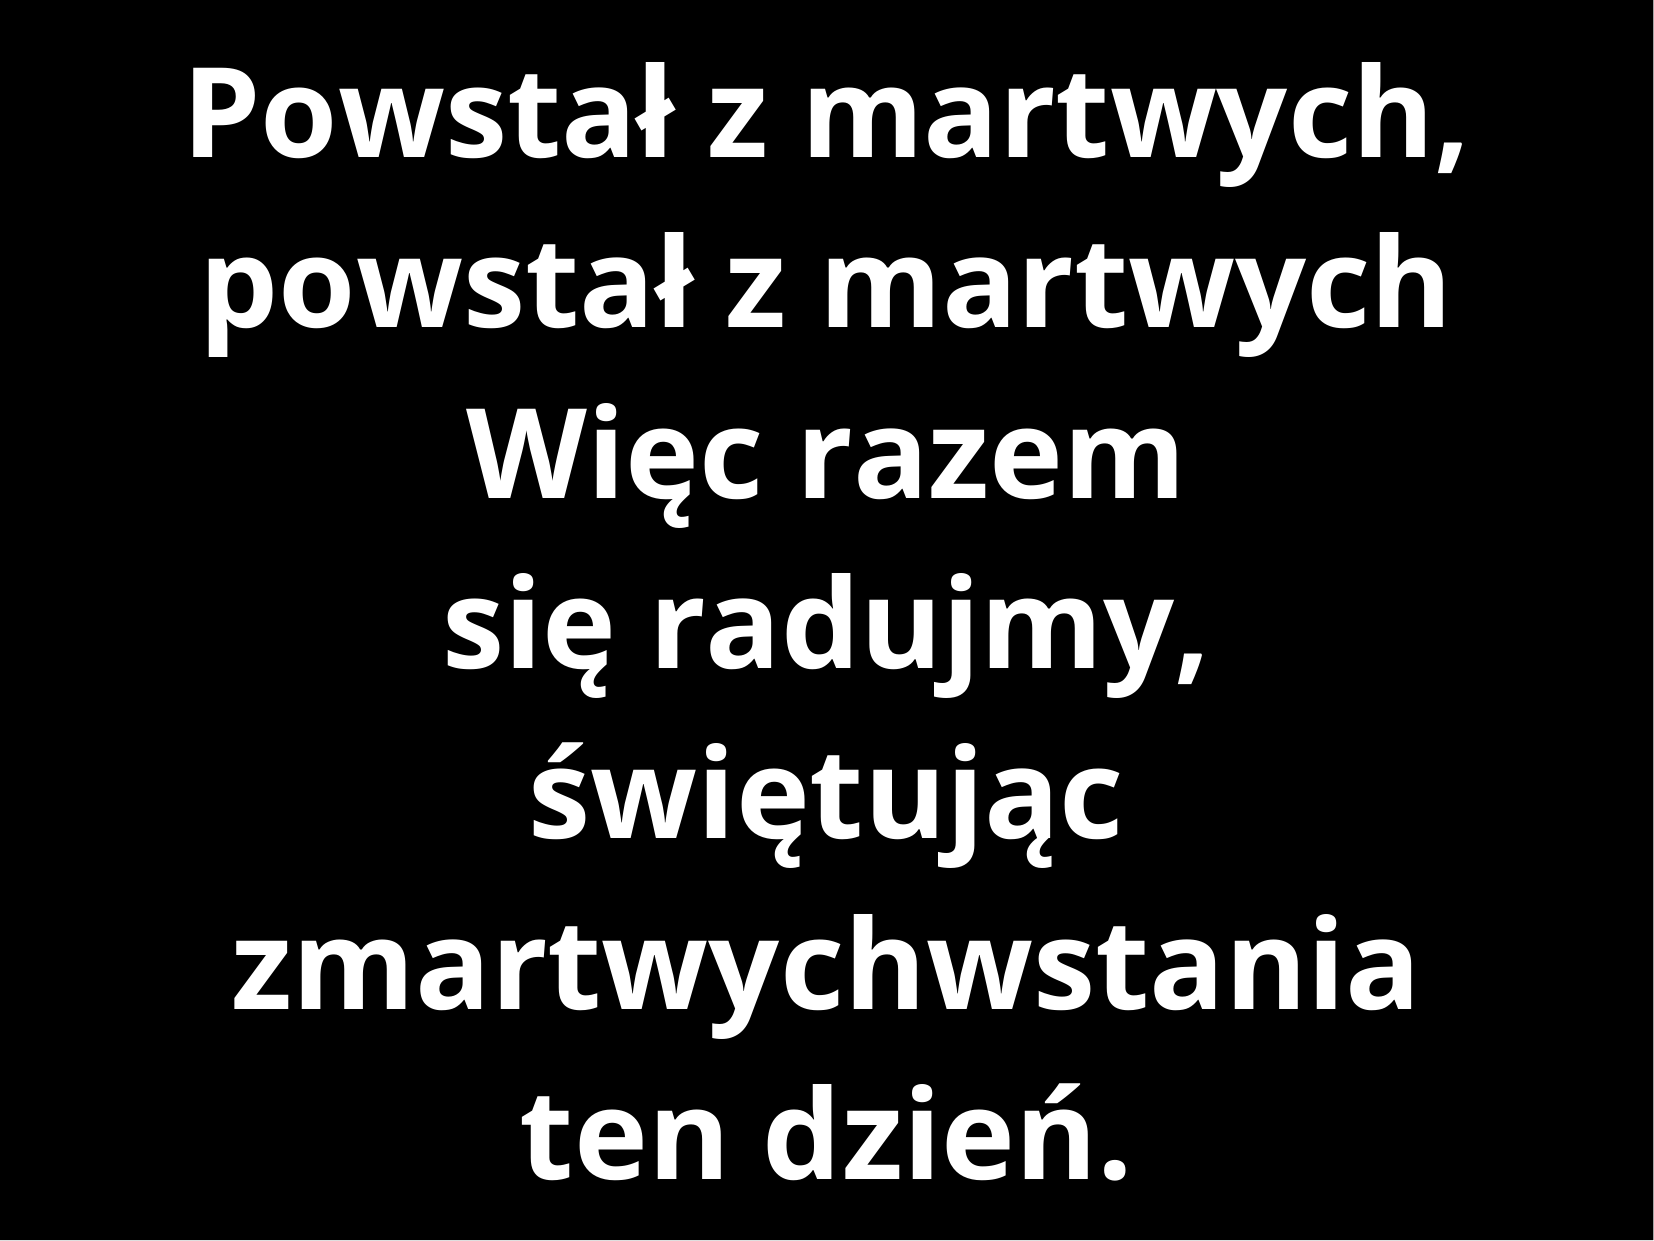

# Powstał z martwych, powstał z martwych Więc razem się radujmy, świętując zmartwychwstania ten dzień.